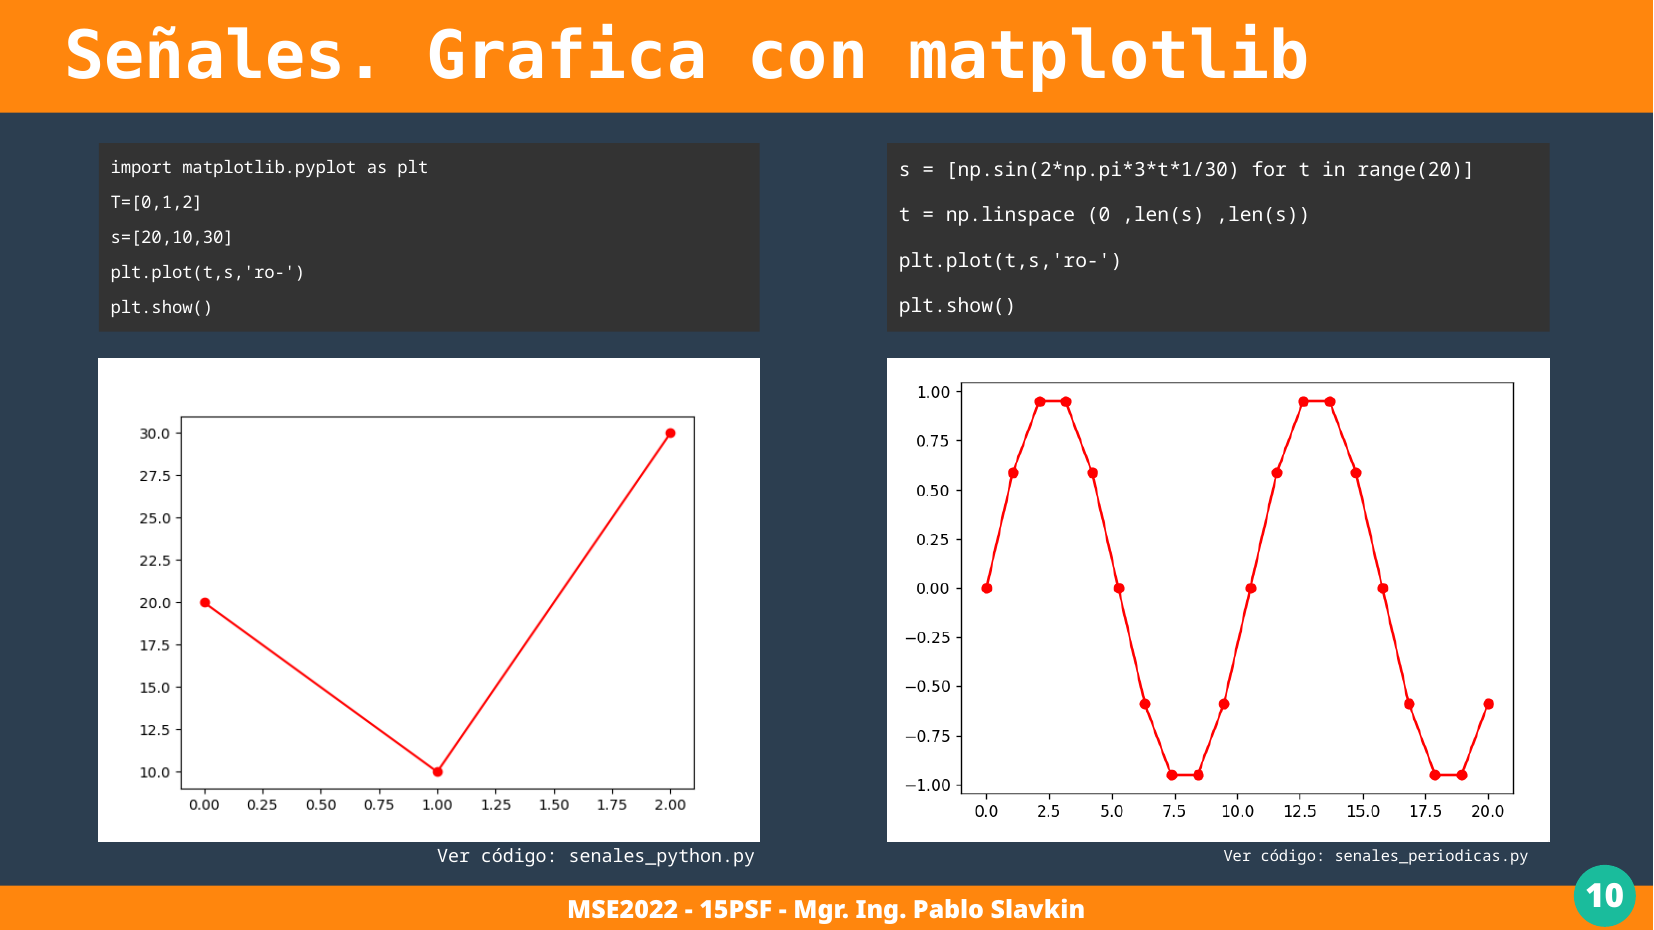

# Señales. Grafica con matplotlib
import matplotlib.pyplot as plt
T=[0,1,2]
s=[20,10,30]
plt.plot(t,s,'ro-')
plt.show()
s = [np.sin(2*np.pi*3*t*1/30) for t in range(20)]
t = np.linspace (0 ,len(s) ,len(s))
plt.plot(t,s,'ro-')
plt.show()
Ver código: senales_python.py
Ver código: senales_periodicas.py
MSE2022 - 15PSF - Mgr. Ing. Pablo Slavkin